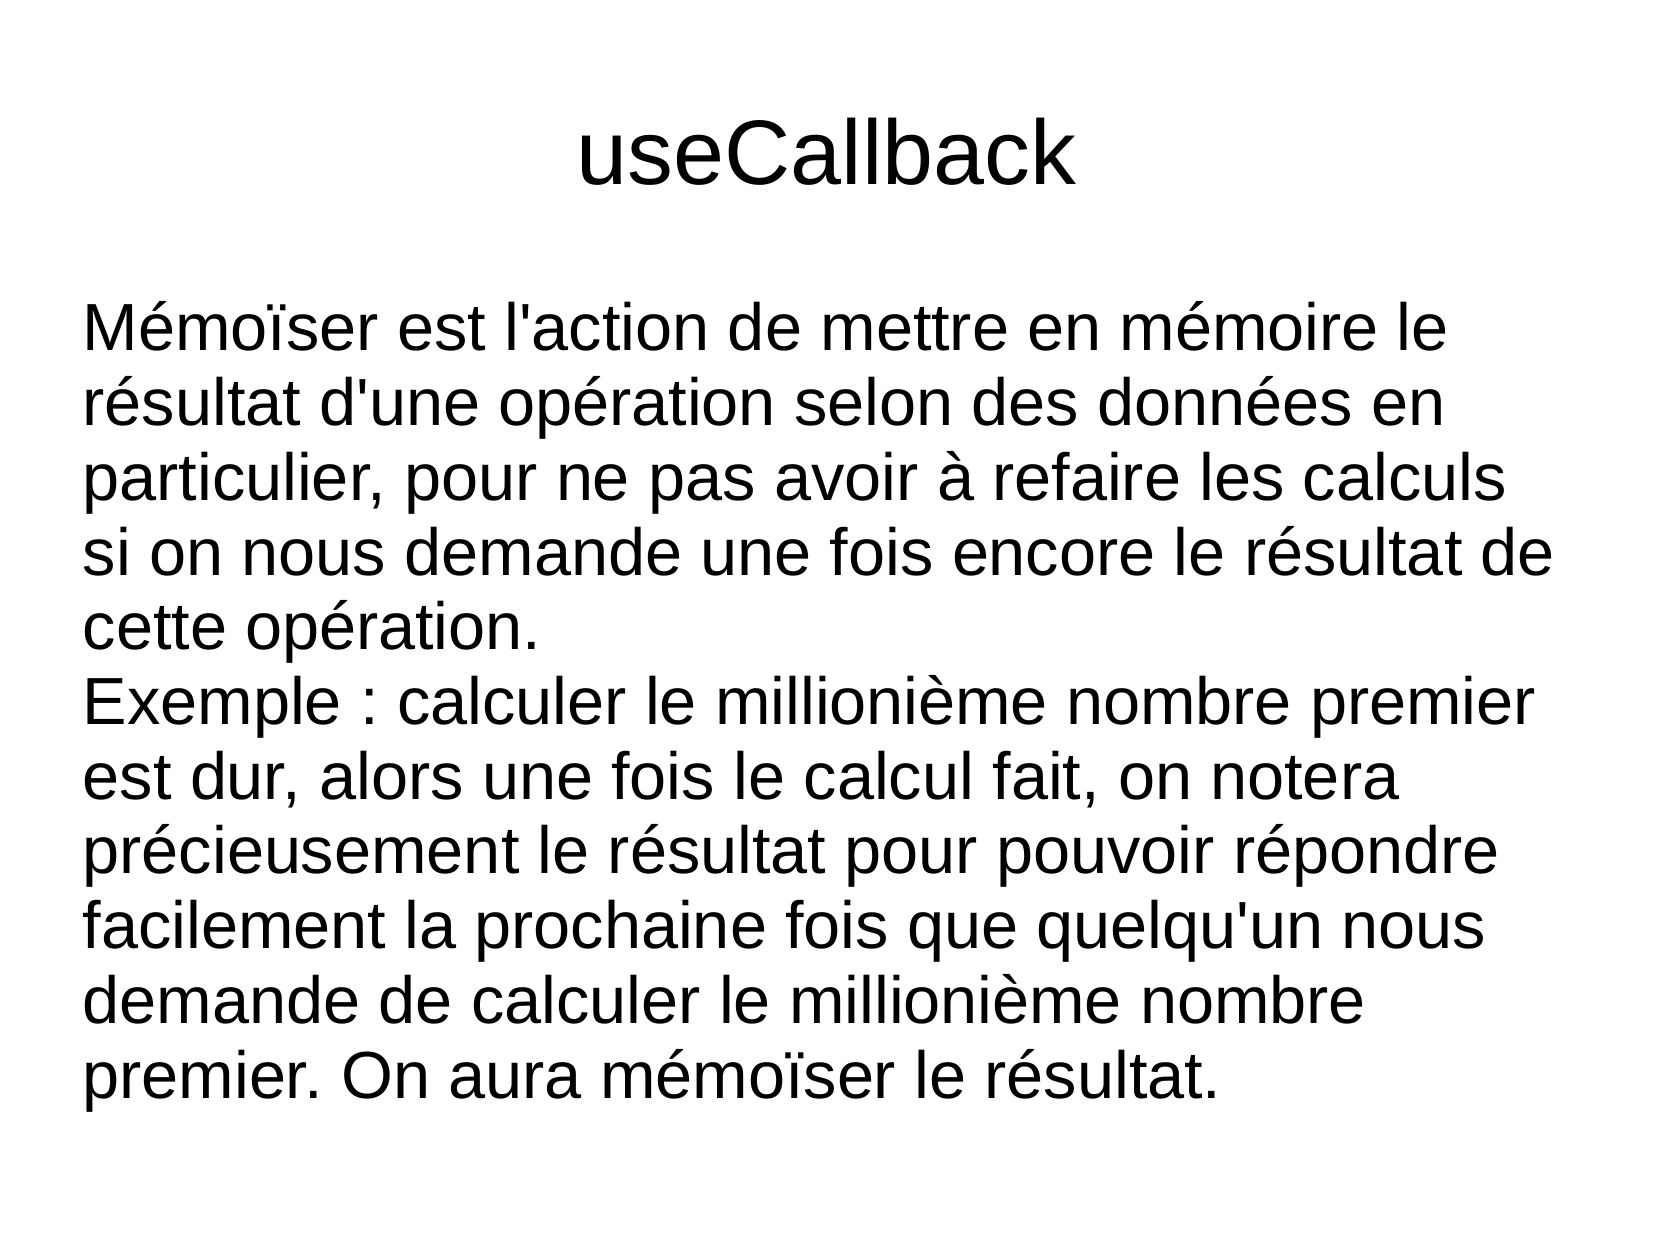

# useCallback
Mémoïser est l'action de mettre en mémoire le résultat d'une opération selon des données en particulier, pour ne pas avoir à refaire les calculs si on nous demande une fois encore le résultat de cette opération.
Exemple : calculer le millionième nombre premier est dur, alors une fois le calcul fait, on notera précieusement le résultat pour pouvoir répondre facilement la prochaine fois que quelqu'un nous demande de calculer le millionième nombre premier. On aura mémoïser le résultat.